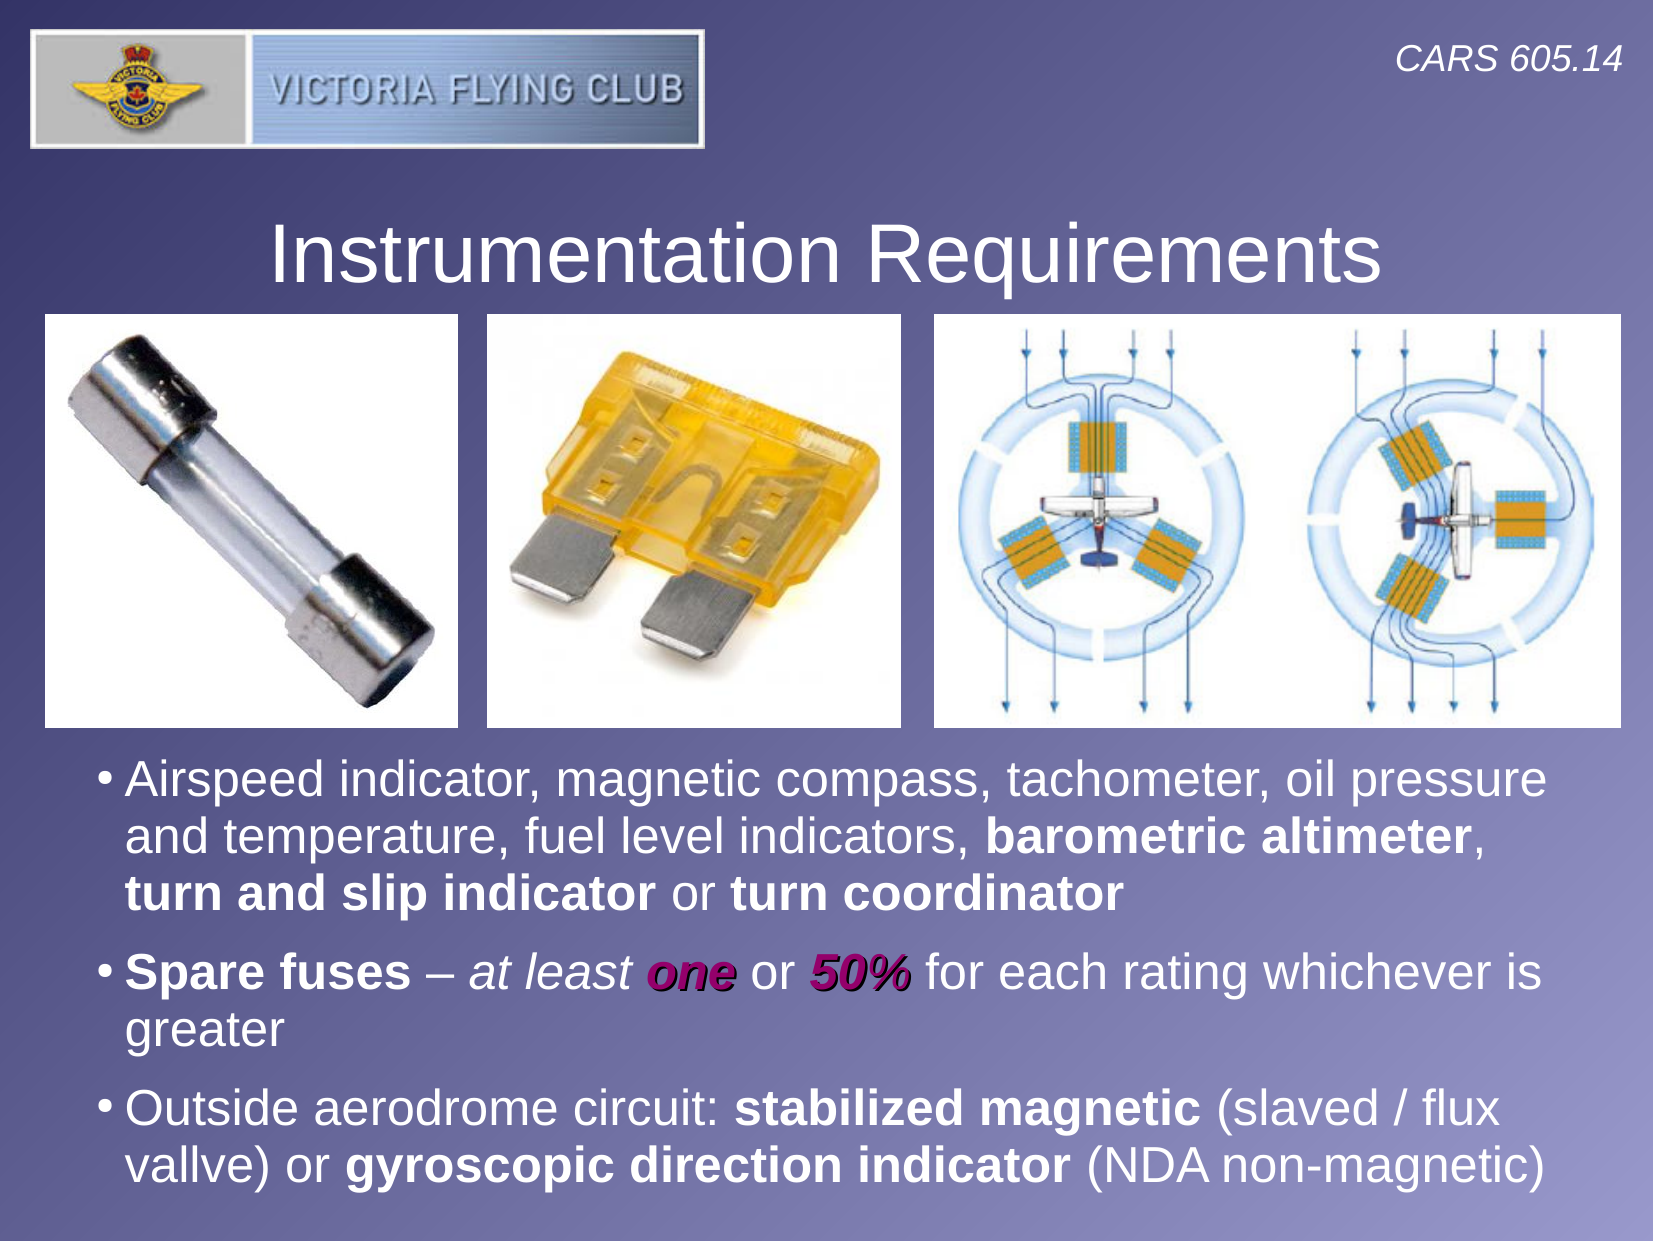

CARS 605.14
# Instrumentation Requirements
Airspeed indicator, magnetic compass, tachometer, oil pressure and temperature, fuel level indicators, barometric altimeter, turn and slip indicator or turn coordinator
Spare fuses – at least one or 50% for each rating whichever is greater
Outside aerodrome circuit: stabilized magnetic (slaved / flux vallve) or gyroscopic direction indicator (NDA non-magnetic)